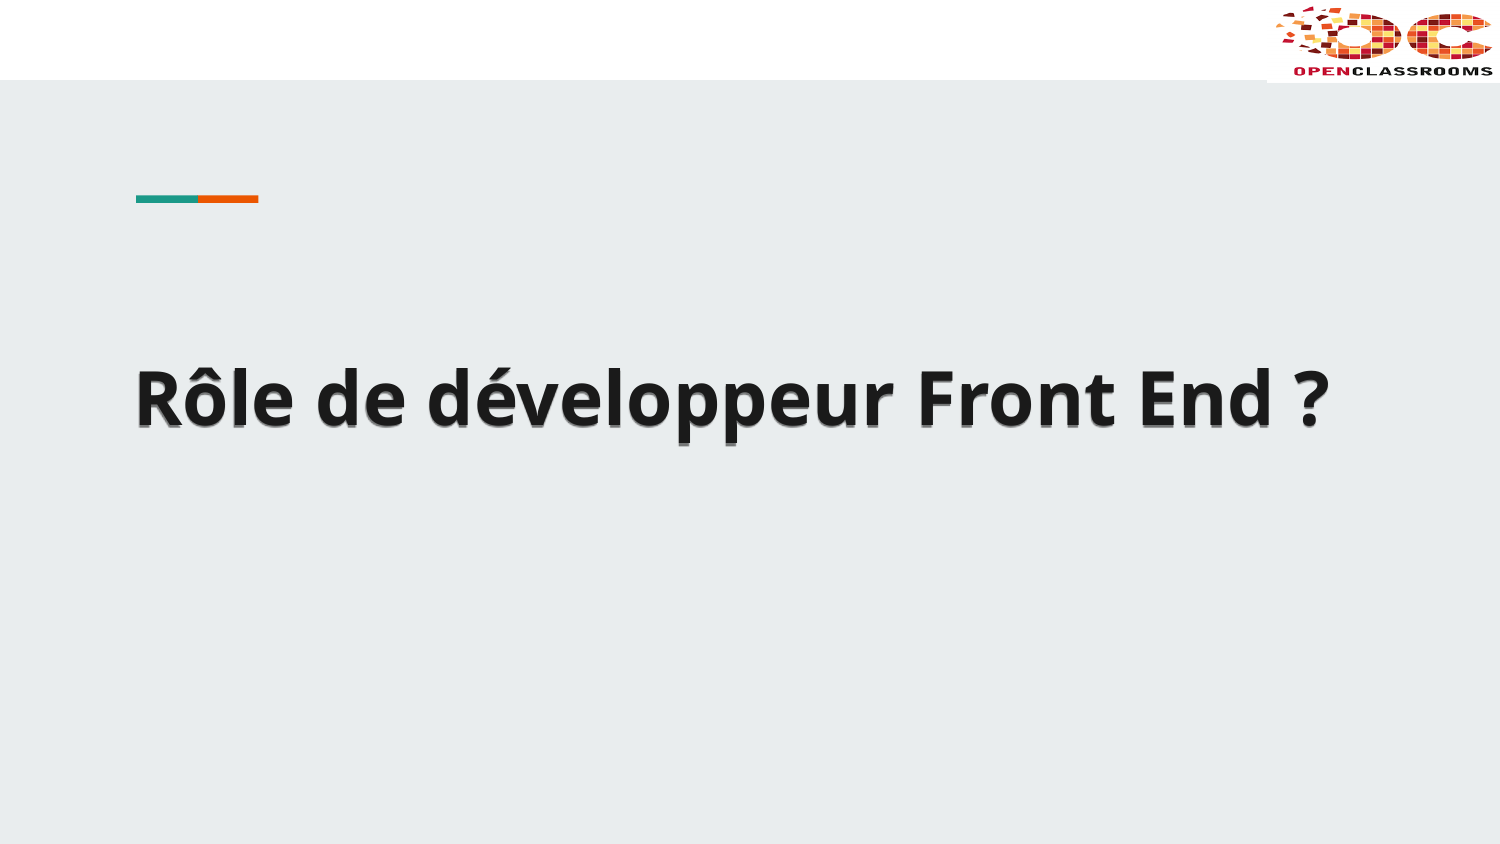

# Rôle de développeur Front End ?